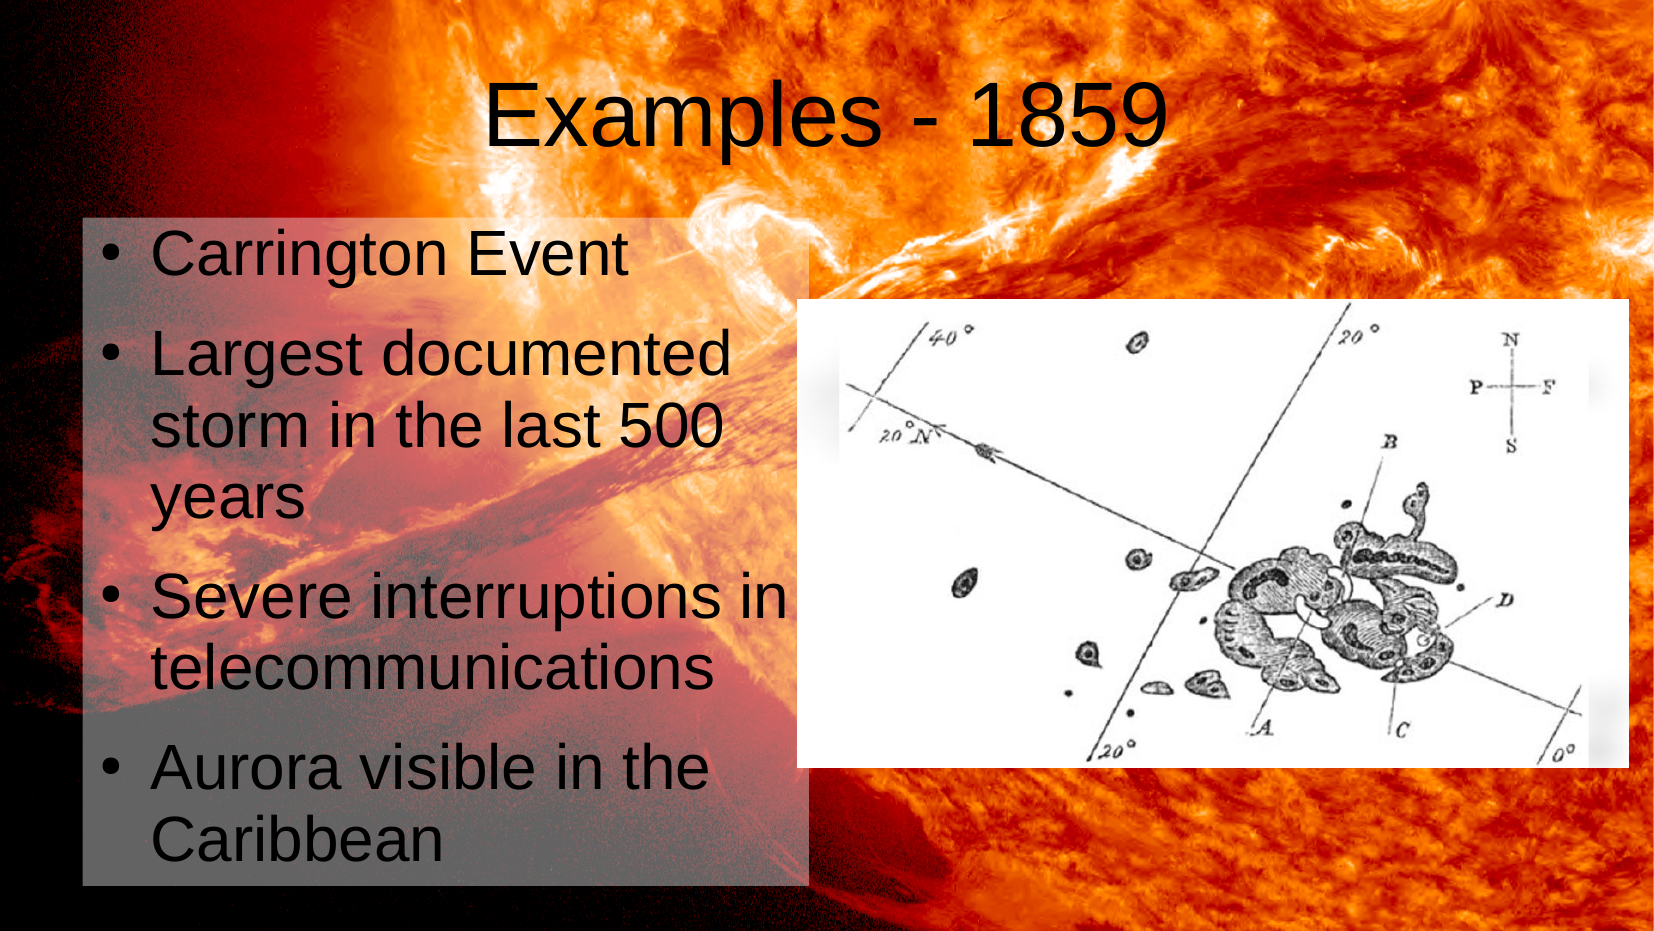

# Examples - 1859
Carrington Event
Largest documented storm in the last 500 years
Severe interruptions in telecommunications
Aurora visible in the Caribbean